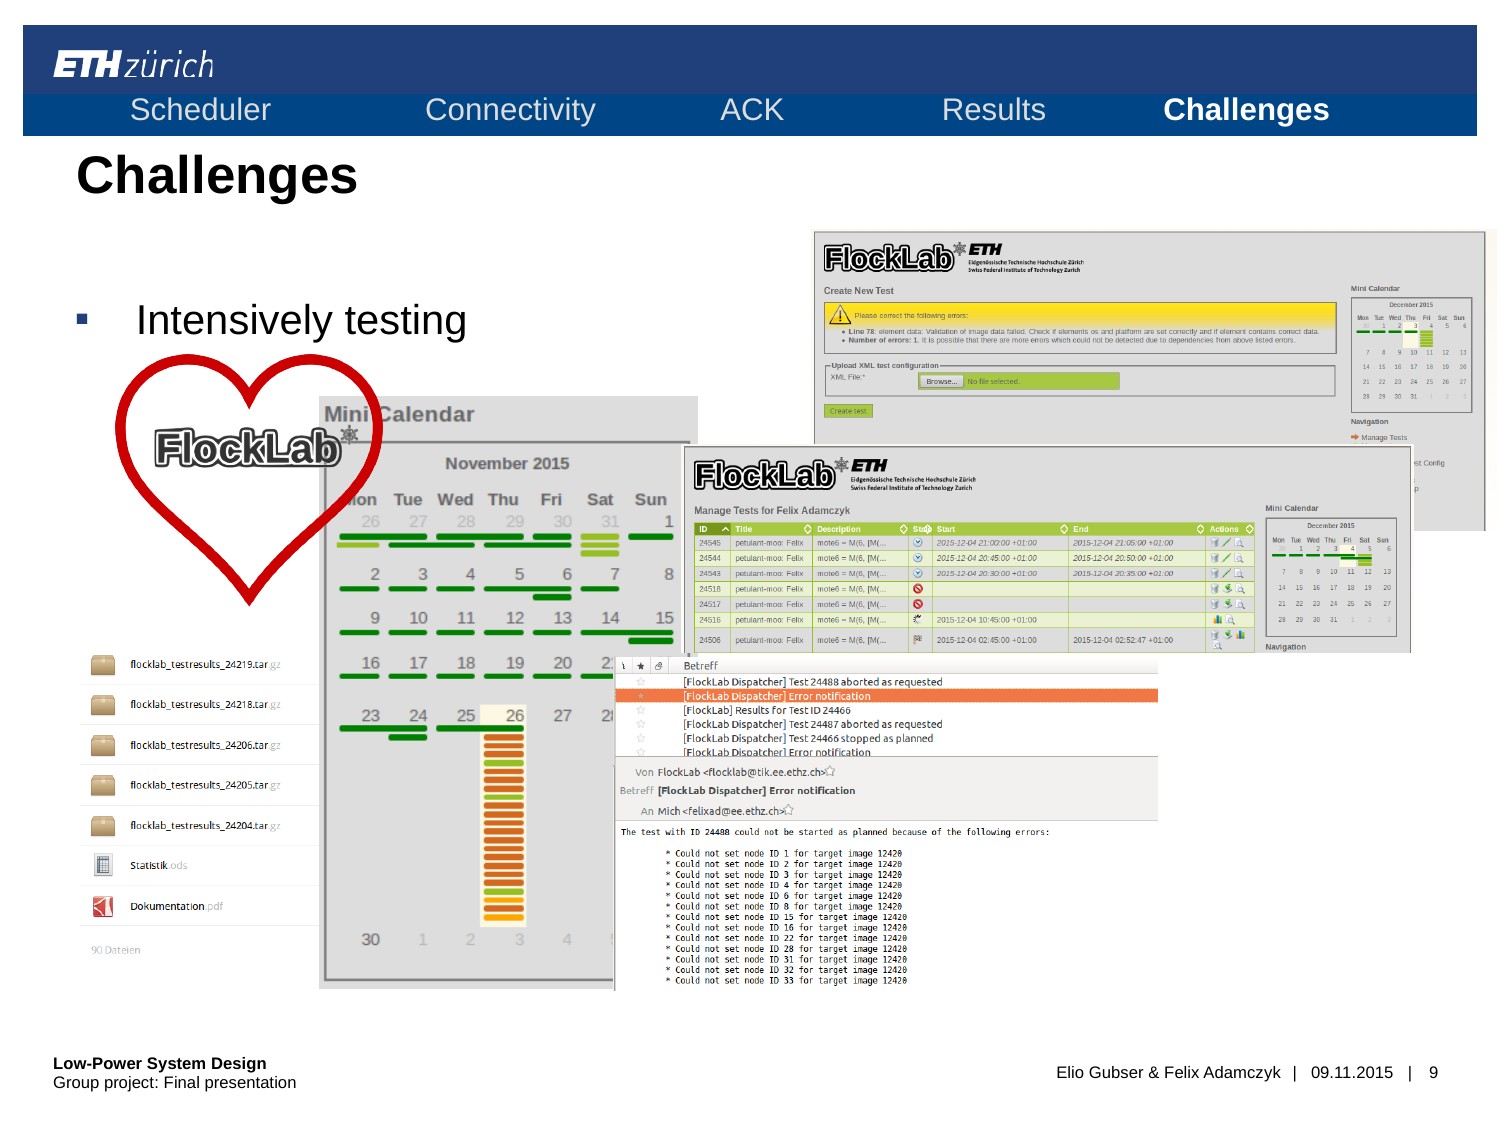

Scheduler			Connectivity		ACK			Results		Challenges
# Challenges
Intensively testing
Elio Gubser & Felix Adamczyk
09.11.2015
9